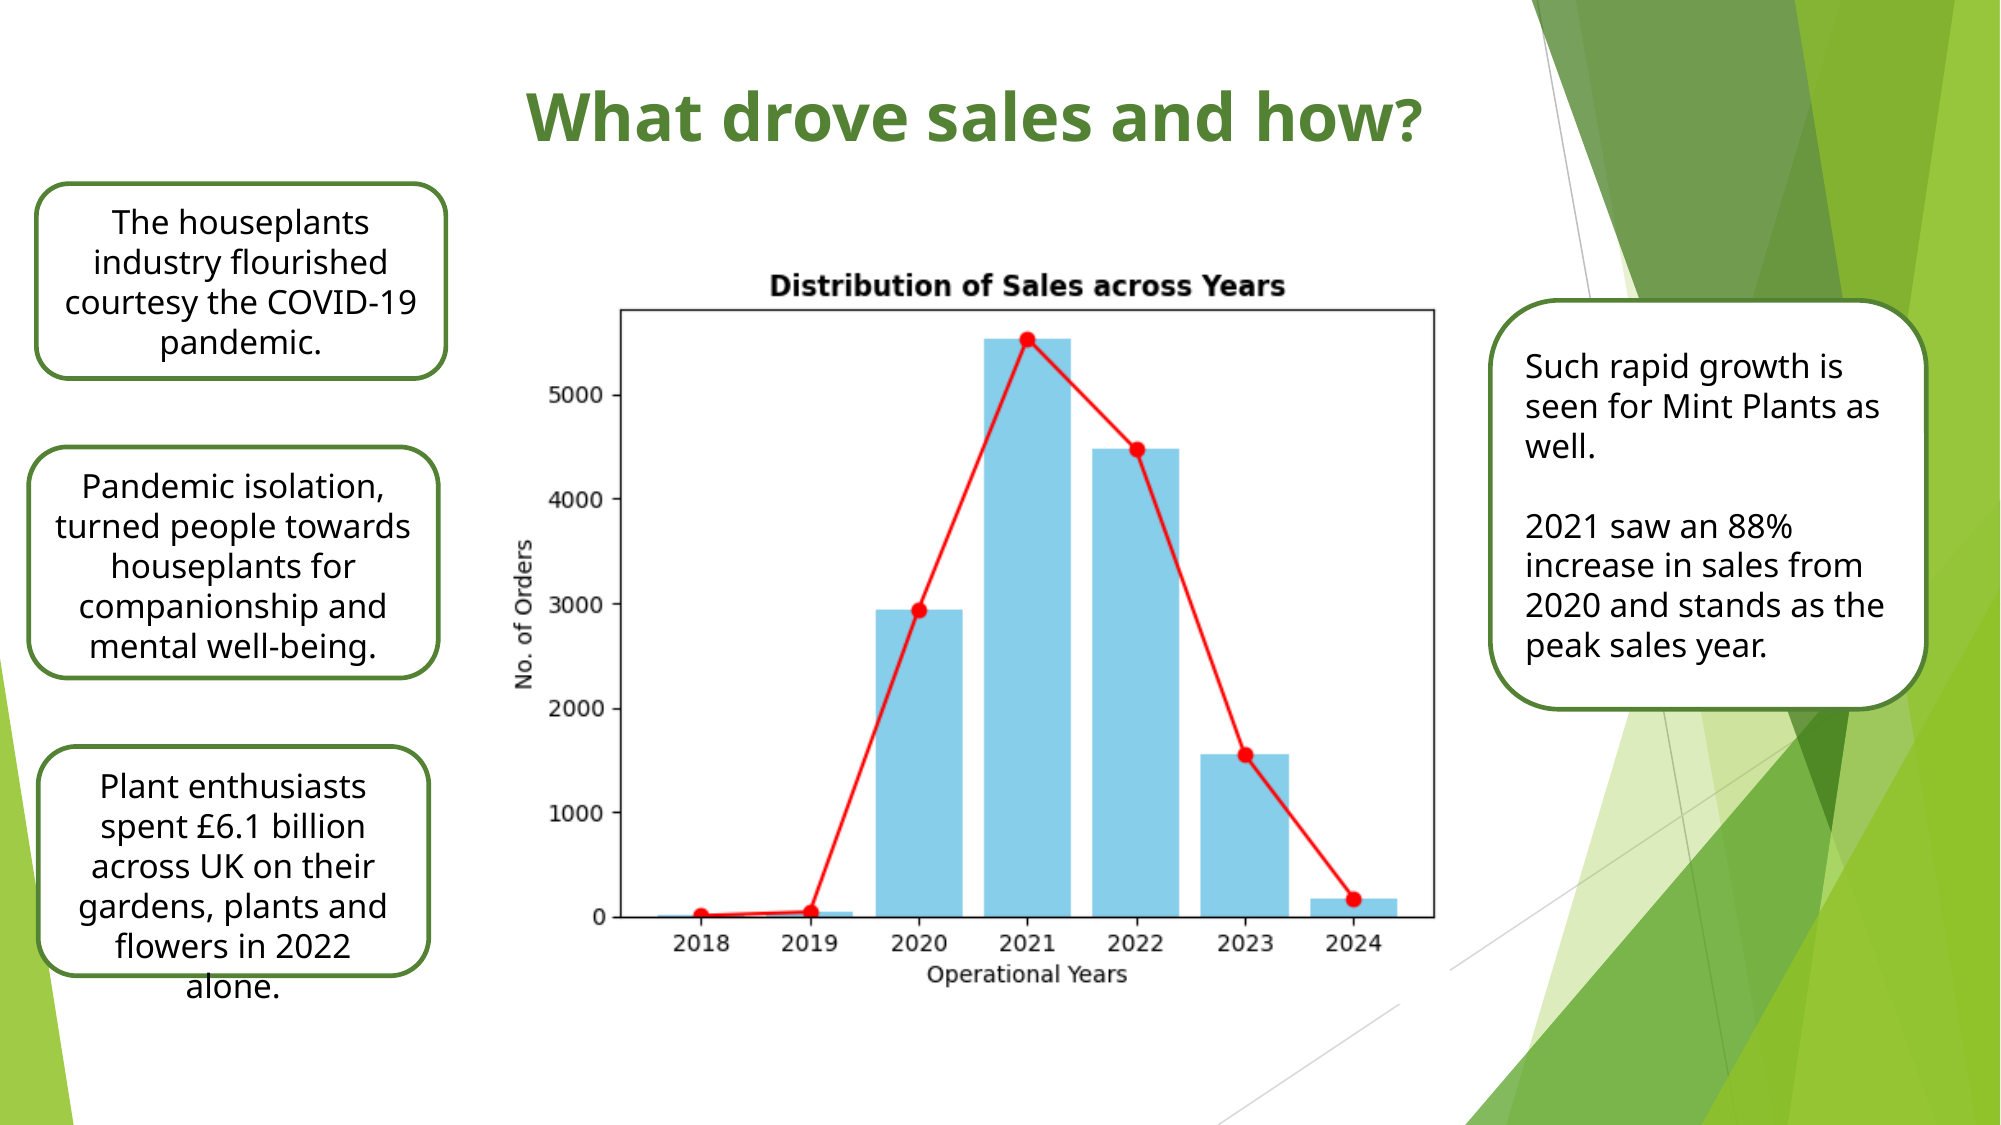

What drove sales and how?
The houseplants industry flourished courtesy the COVID-19 pandemic.
Such rapid growth is seen for Mint Plants as well.
2021 saw an 88% increase in sales from 2020 and stands as the peak sales year.
Pandemic isolation, turned people towards houseplants for companionship and mental well-being.
Plant enthusiasts spent £6.1 billion across UK on their gardens, plants and flowers in 2022 alone.